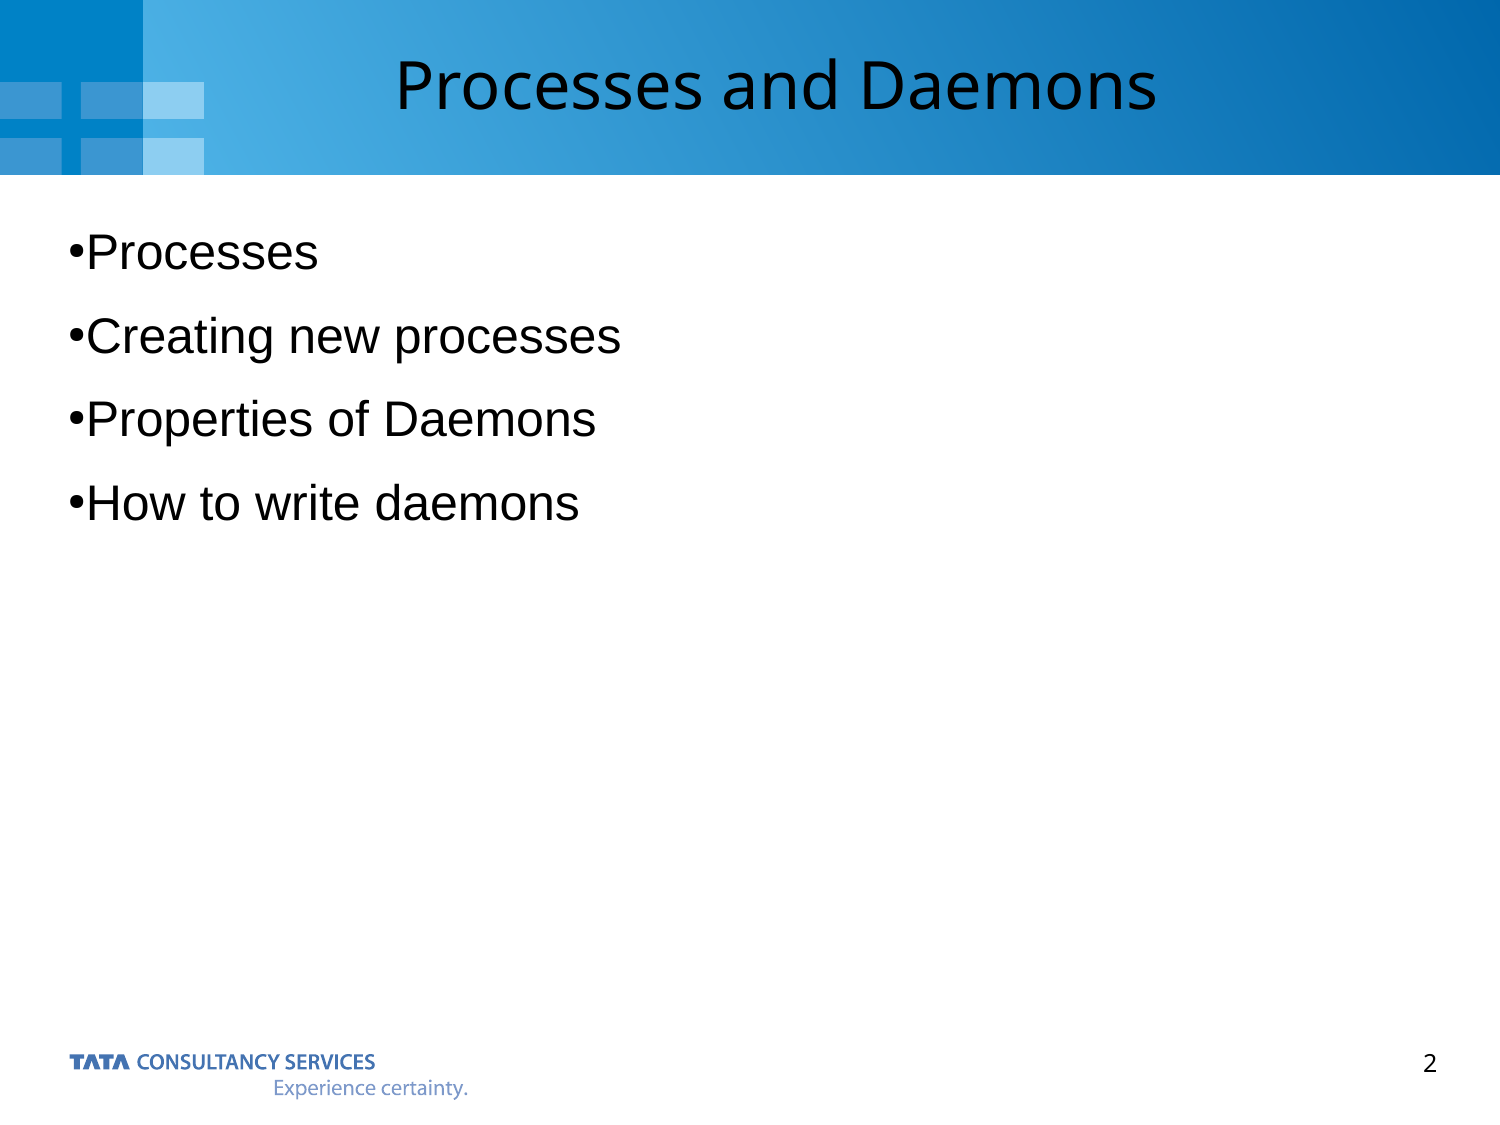

Processes and Daemons
Processes
Creating new processes
Properties of Daemons
How to write daemons